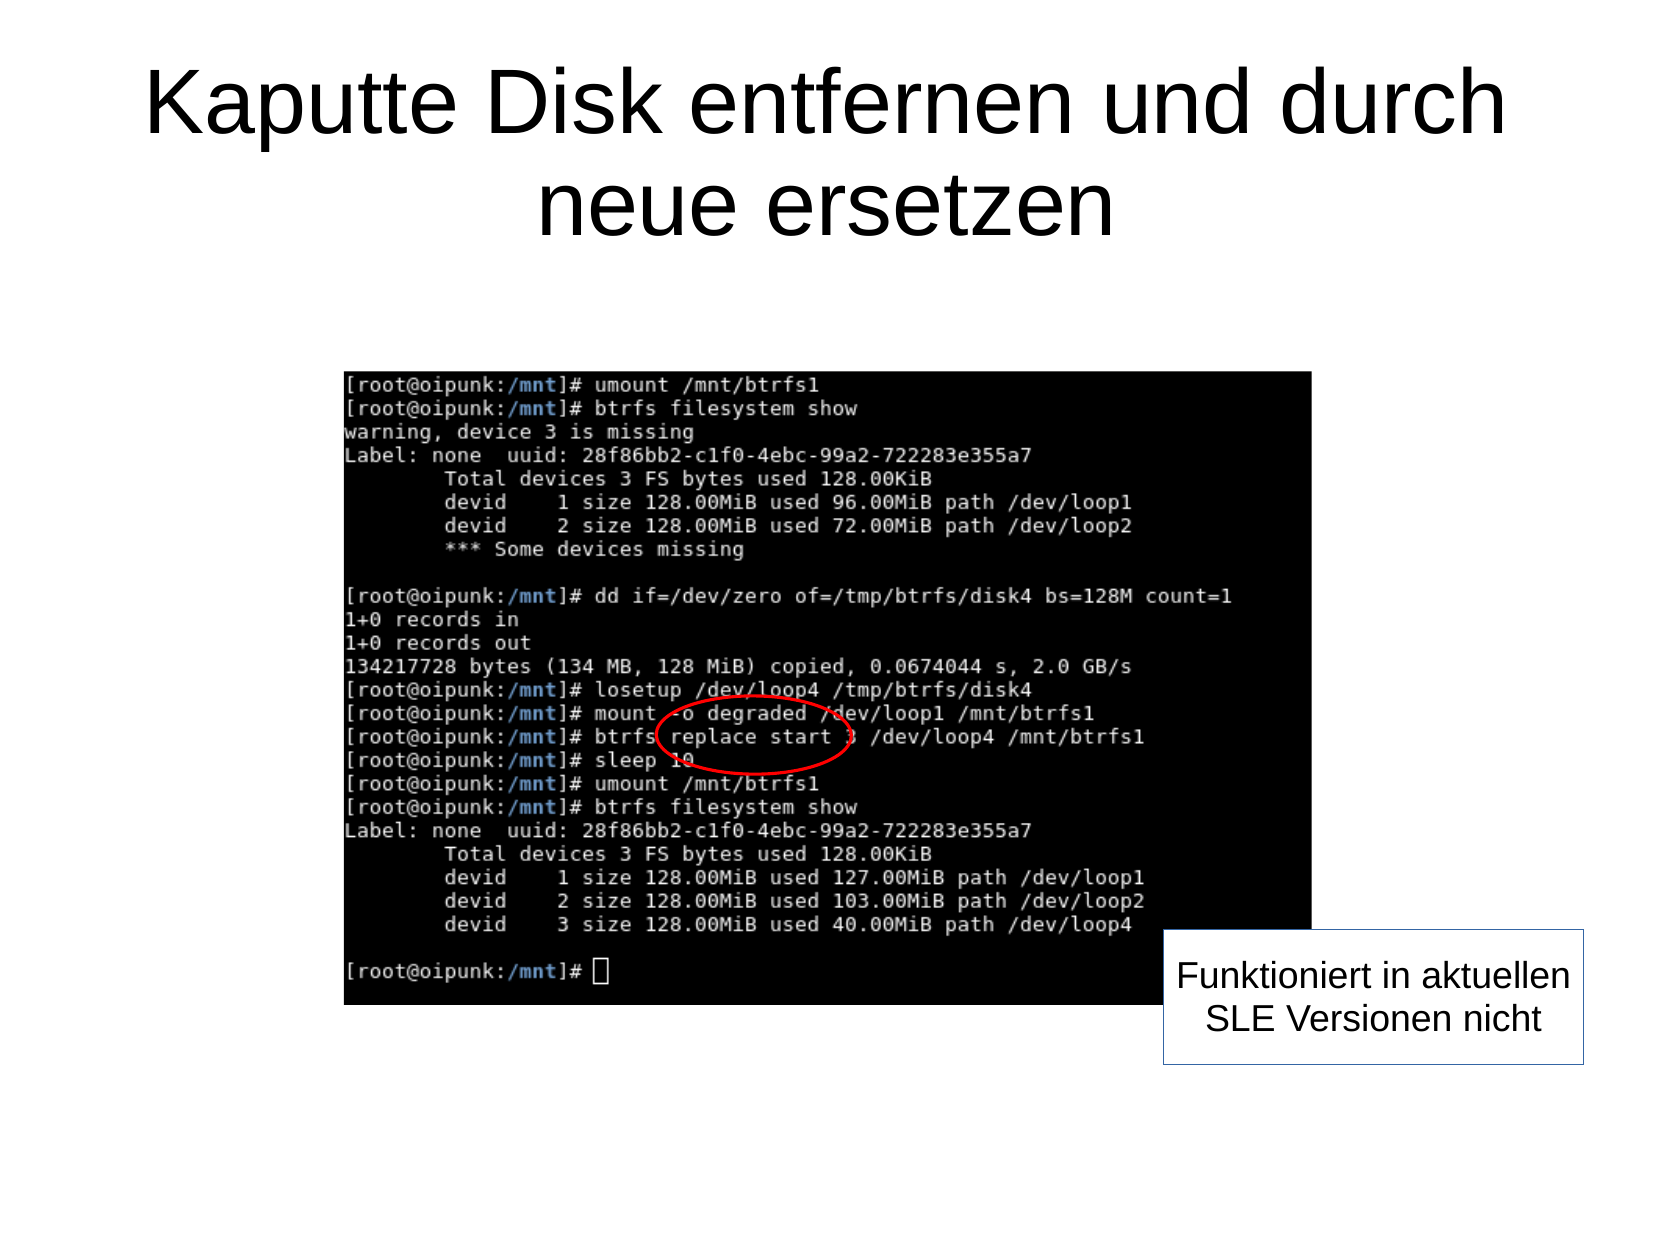

# Kaputte Disk entfernen und durch neue ersetzen
Funktioniert in aktuellen
SLE Versionen nicht